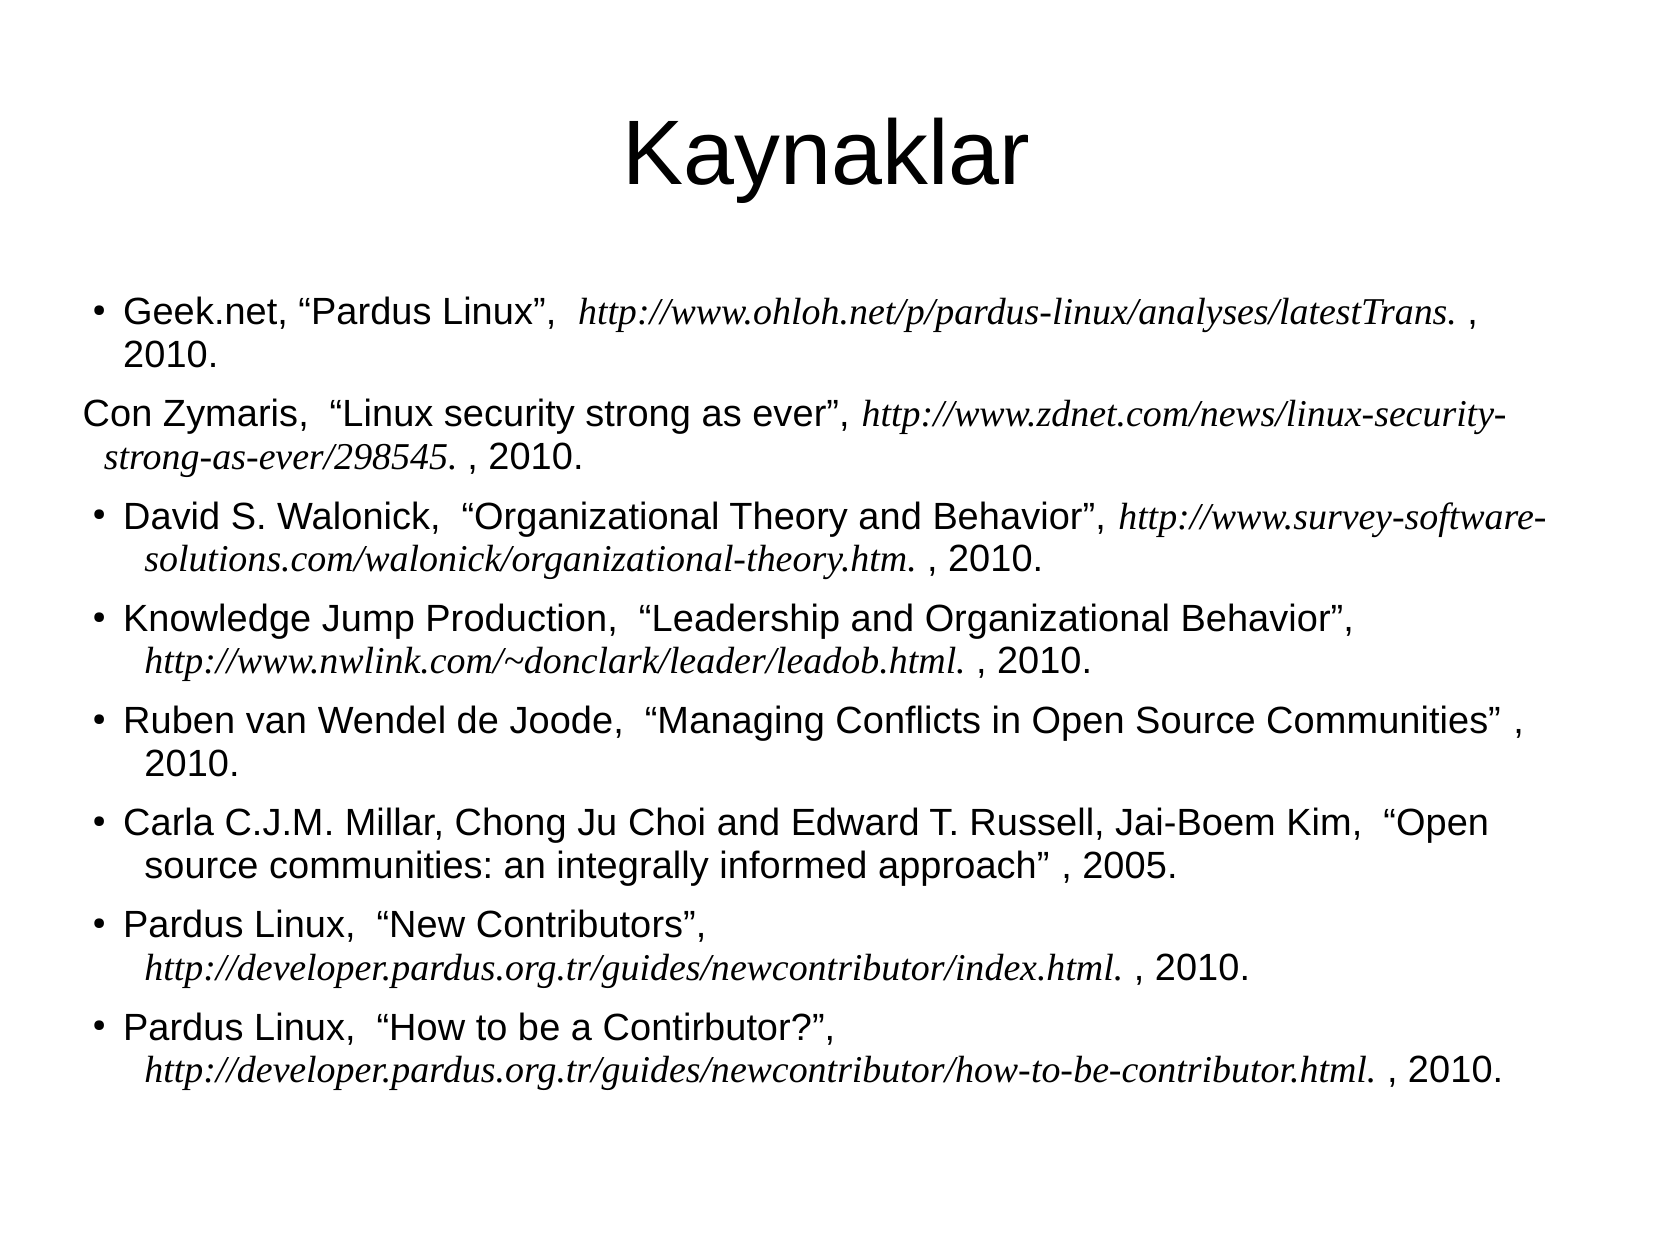

# Kaynaklar
Geek.net, “Pardus Linux”, http://www.ohloh.net/p/pardus-linux/analyses/latestTrans. , 2010.
Con Zymaris, “Linux security strong as ever”, http://www.zdnet.com/news/linux-security-strong-as-ever/298545. , 2010.
David S. Walonick, “Organizational Theory and Behavior”, http://www.survey-software-solutions.com/walonick/organizational-theory.htm. , 2010.
Knowledge Jump Production, “Leadership and Organizational Behavior”, http://www.nwlink.com/~donclark/leader/leadob.html. , 2010.
Ruben van Wendel de Joode, “Managing Conflicts in Open Source Communities” , 2010.
Carla C.J.M. Millar, Chong Ju Choi and Edward T. Russell, Jai-Boem Kim, “Open source communities: an integrally informed approach” , 2005.
Pardus Linux, “New Contributors”, http://developer.pardus.org.tr/guides/newcontributor/index.html. , 2010.
Pardus Linux, “How to be a Contirbutor?”, http://developer.pardus.org.tr/guides/newcontributor/how-to-be-contributor.html. , 2010.